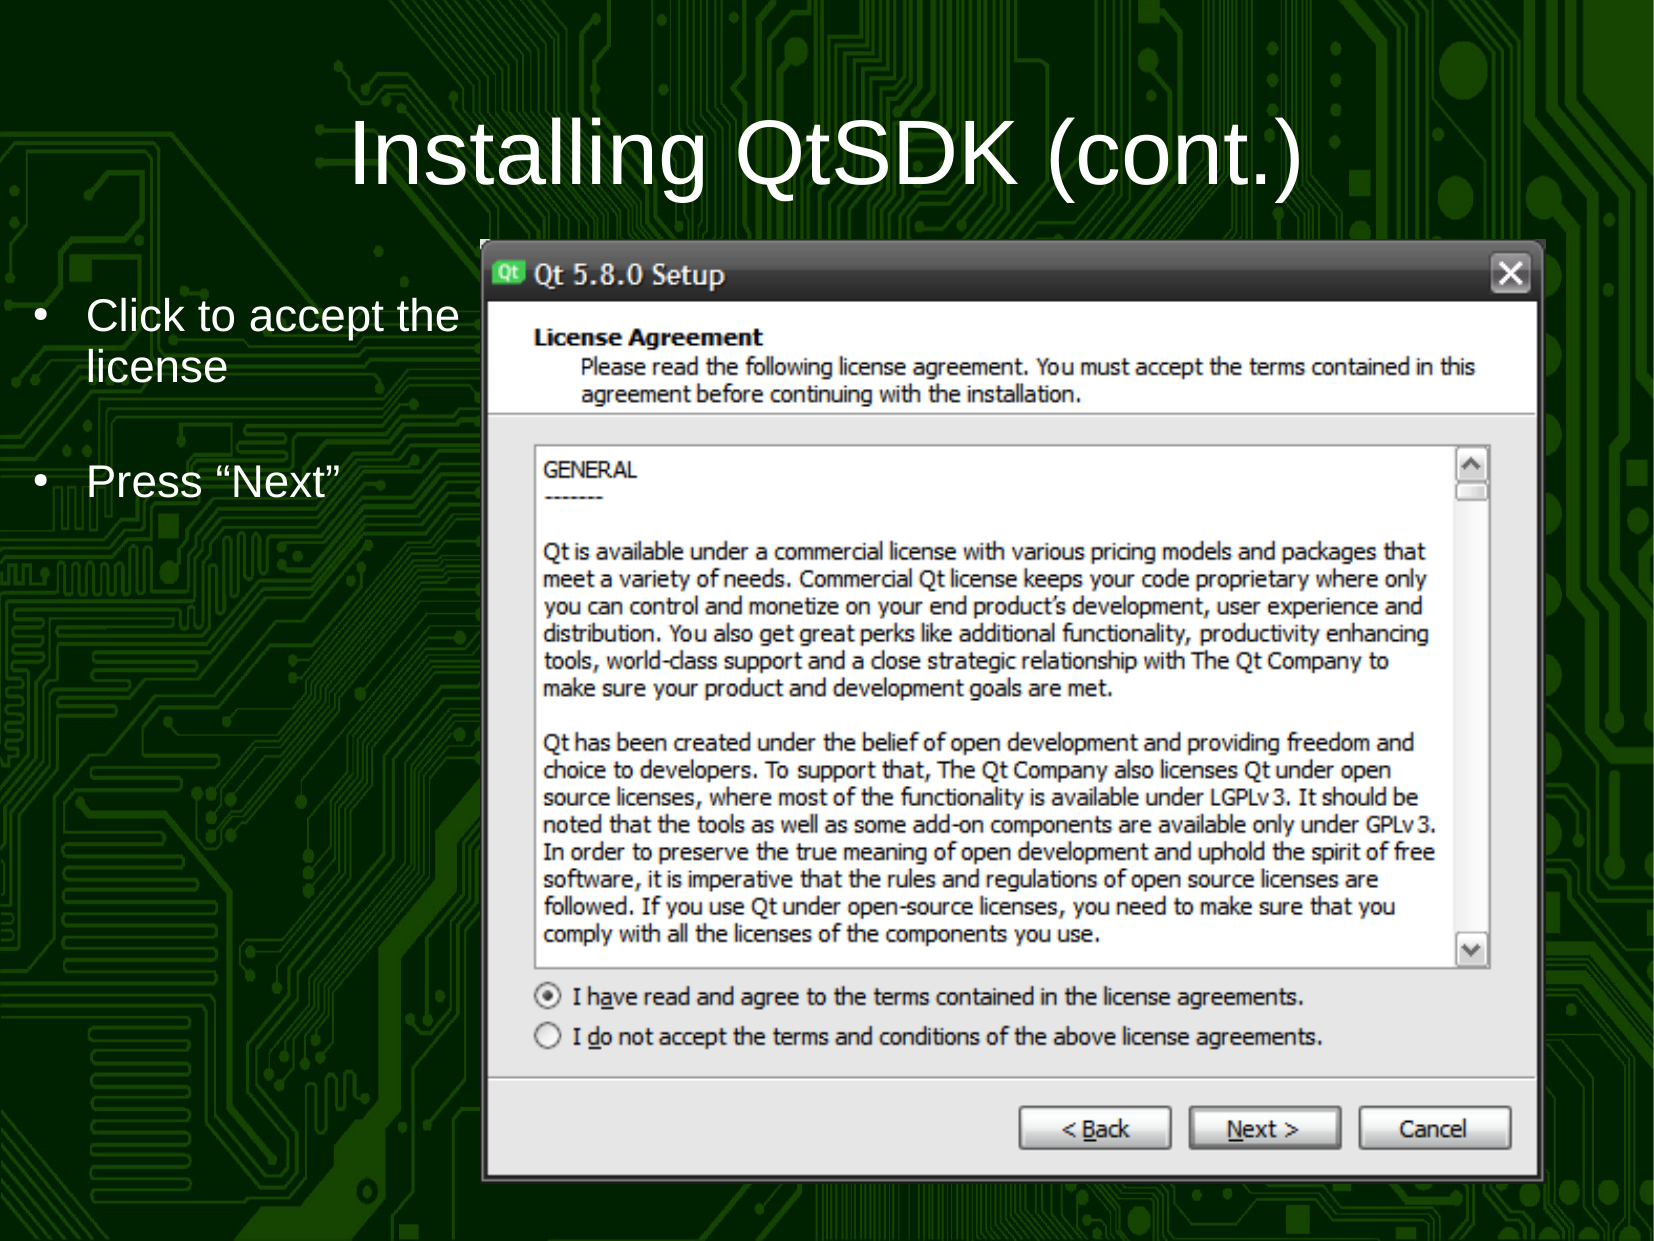

# Installing QtSDK (cont.)
Click to accept the license
Press “Next”